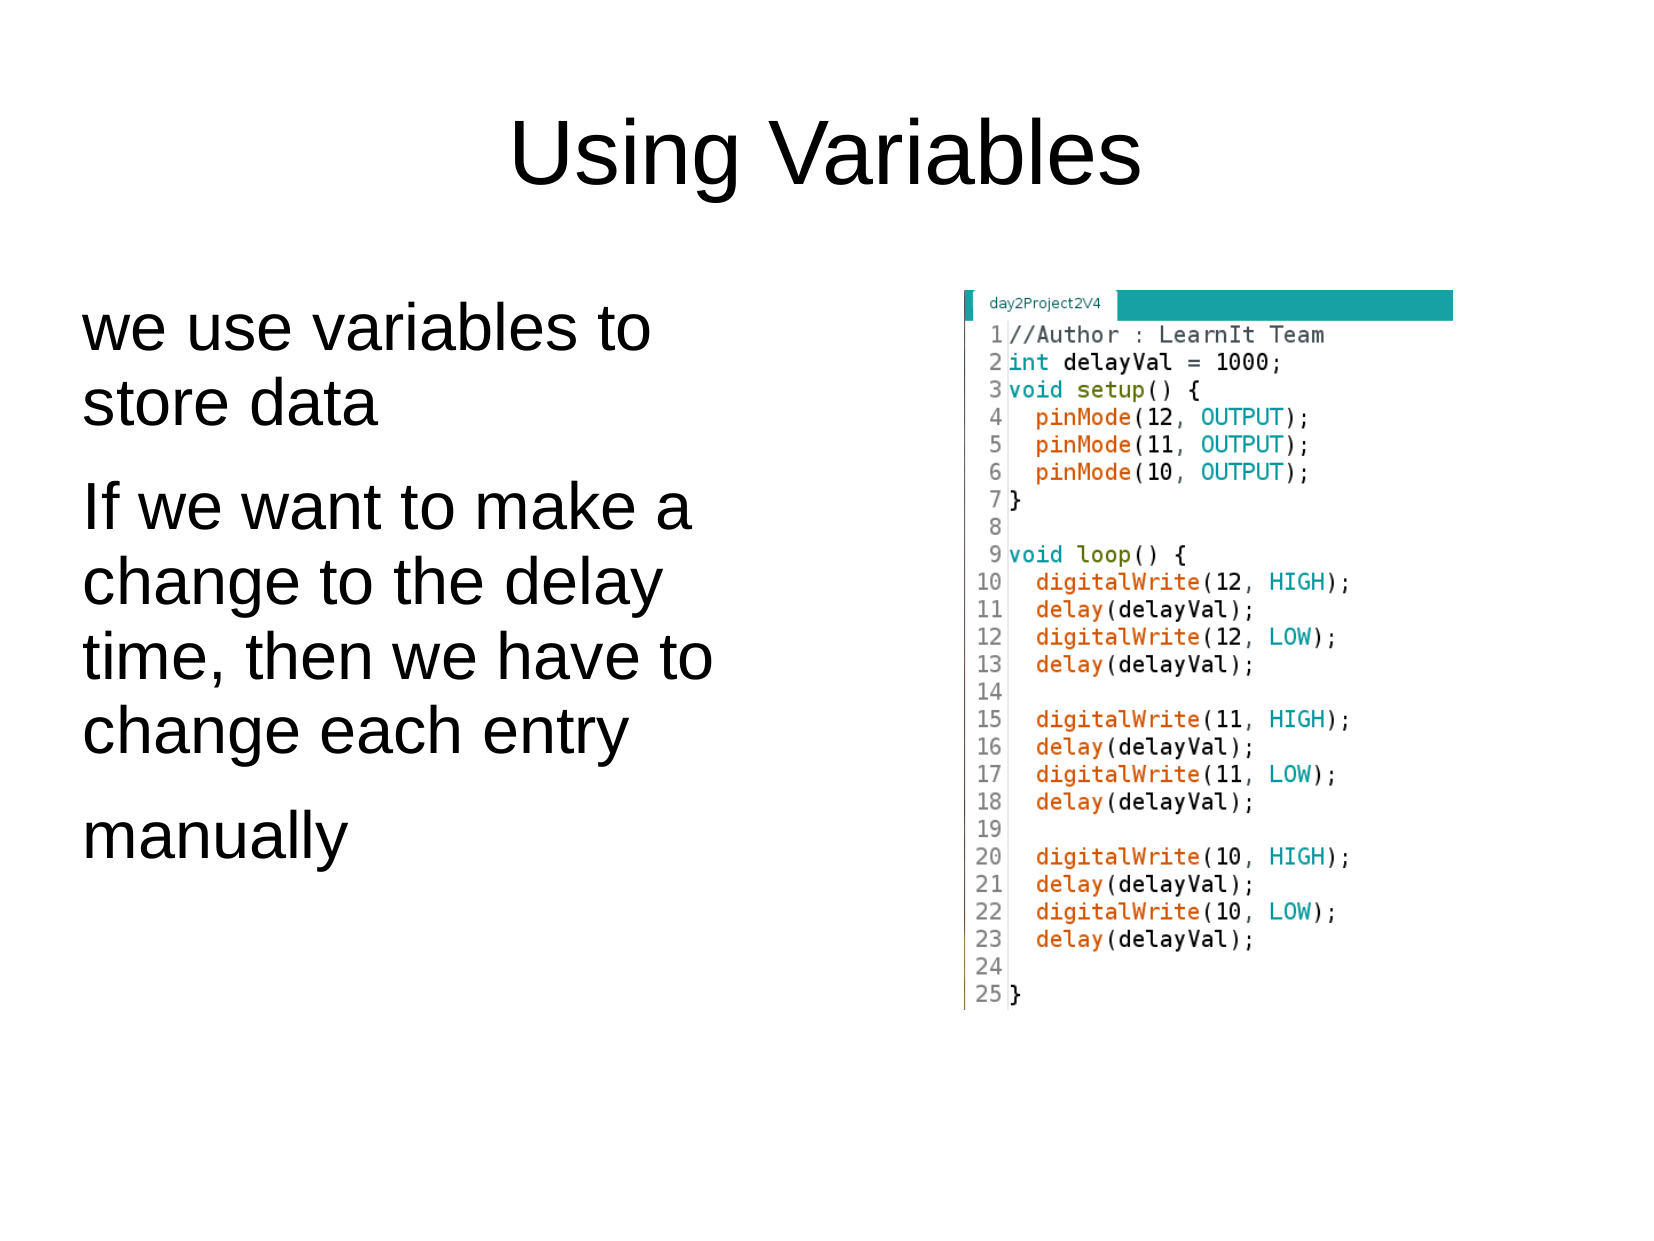

# Using Variables
we use variables to store data
If we want to make a change to the delay time, then we have to change each entry
manually